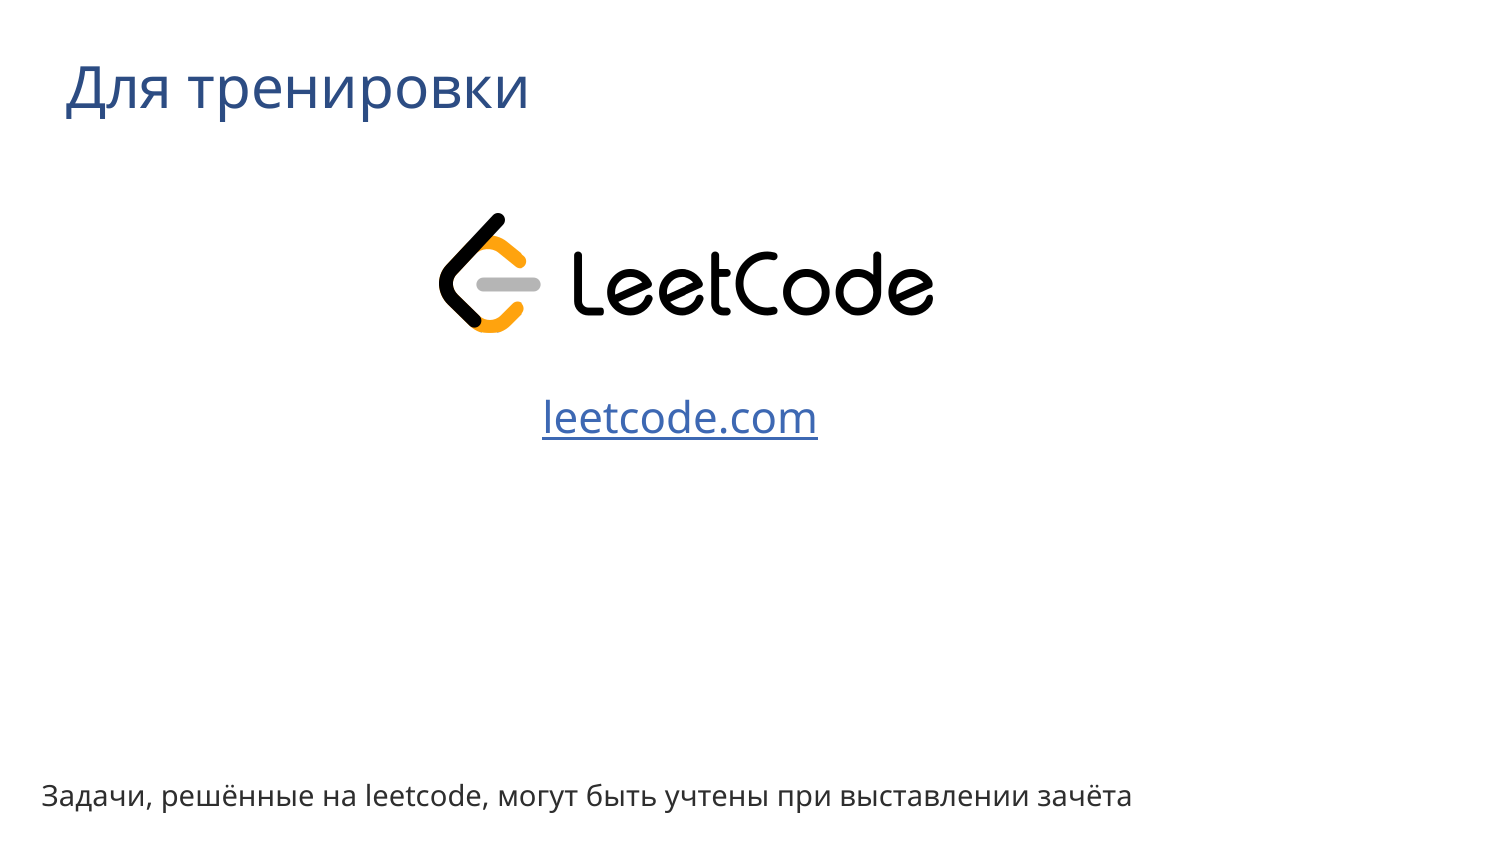

# Для тренировки
leetcode.com
Задачи, решённые на leetcode, могут быть учтены при выставлении зачёта